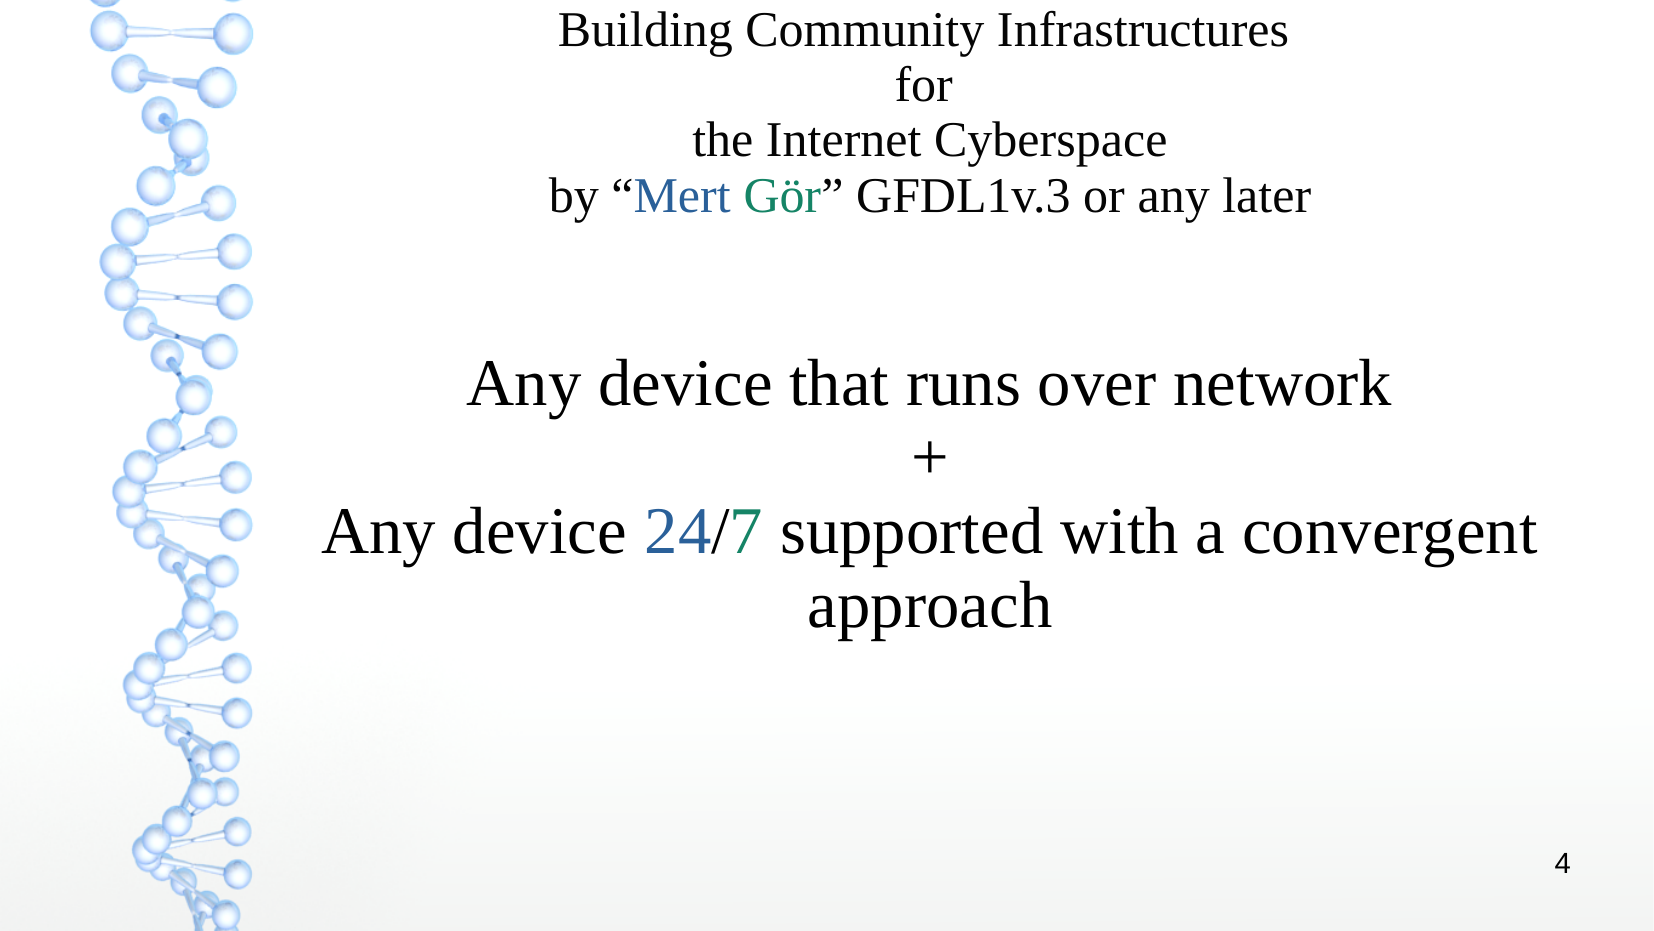

# Building Community Infrastructures for the Internet Cyberspace by “Mert Gör” GFDL1v.3 or any later
Any device that runs over network
+
Any device 24/7 supported with a convergent approach
4